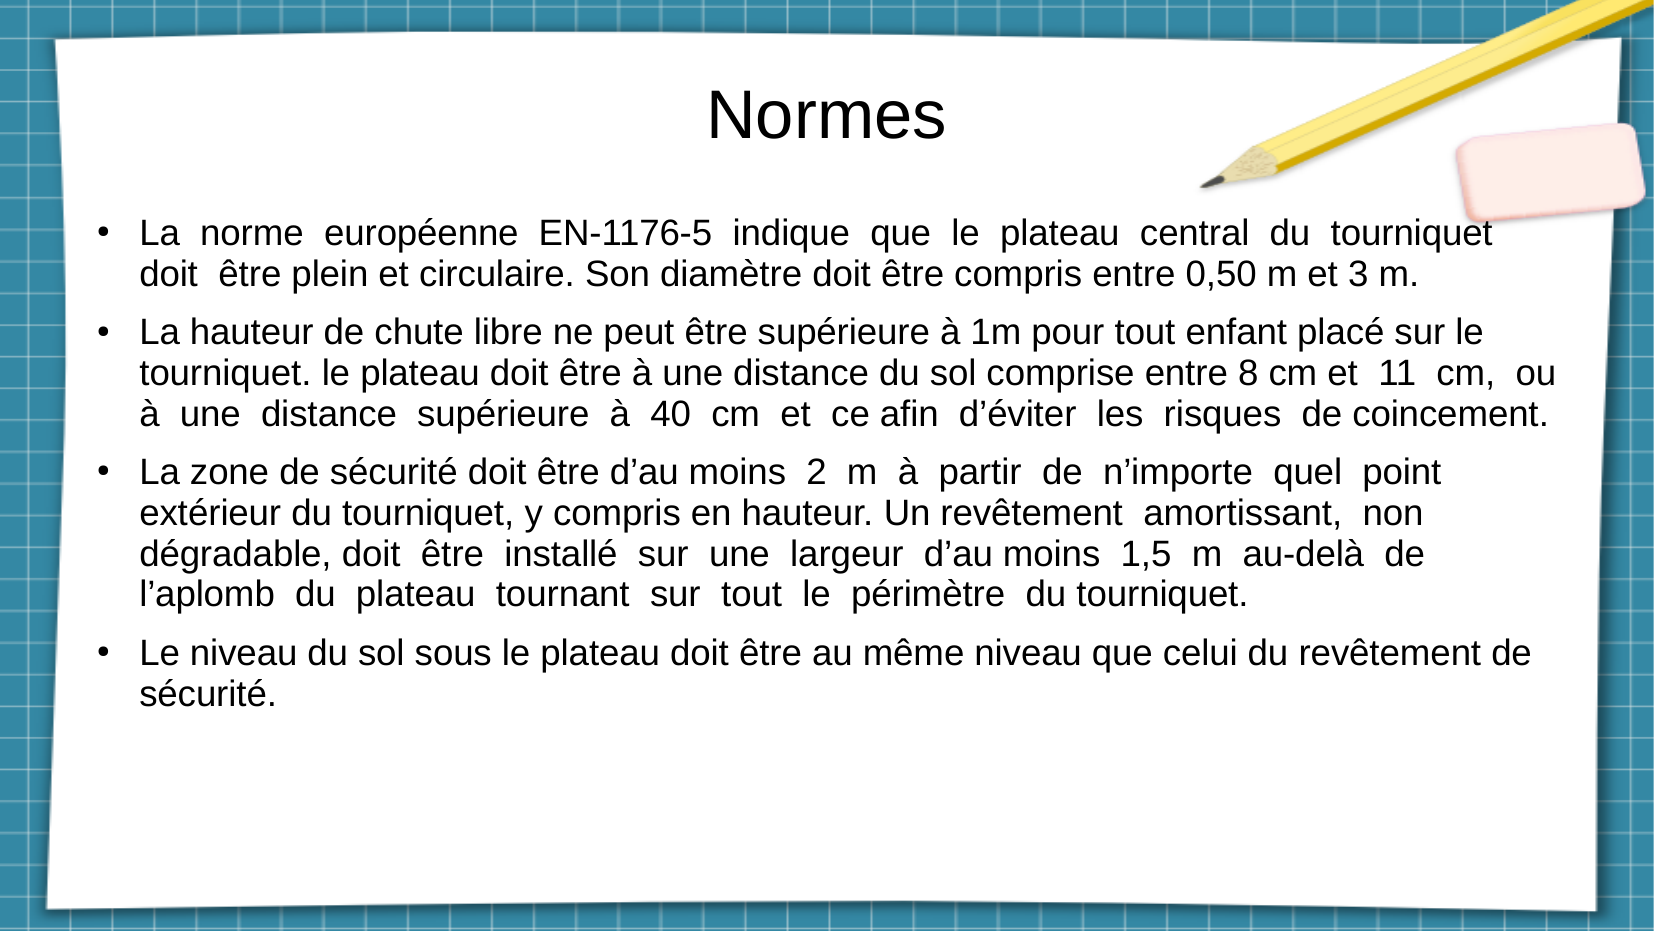

# Normes
La norme européenne EN-1176-5 indique que le plateau central du tourniquet doit être plein et circulaire. Son diamètre doit être compris entre 0,50 m et 3 m.
La hauteur de chute libre ne peut être supérieure à 1m pour tout enfant placé sur le tourniquet. le plateau doit être à une distance du sol comprise entre 8 cm et 11 cm, ou à une distance supérieure à 40 cm et ce afin d’éviter les risques de coincement.
La zone de sécurité doit être d’au moins 2 m à partir de n’importe quel point extérieur du tourniquet, y compris en hauteur. Un revêtement amortissant, non dégradable, doit être installé sur une largeur d’au moins 1,5 m au-delà de l’aplomb du plateau tournant sur tout le périmètre du tourniquet.
Le niveau du sol sous le plateau doit être au même niveau que celui du revêtement de sécurité.